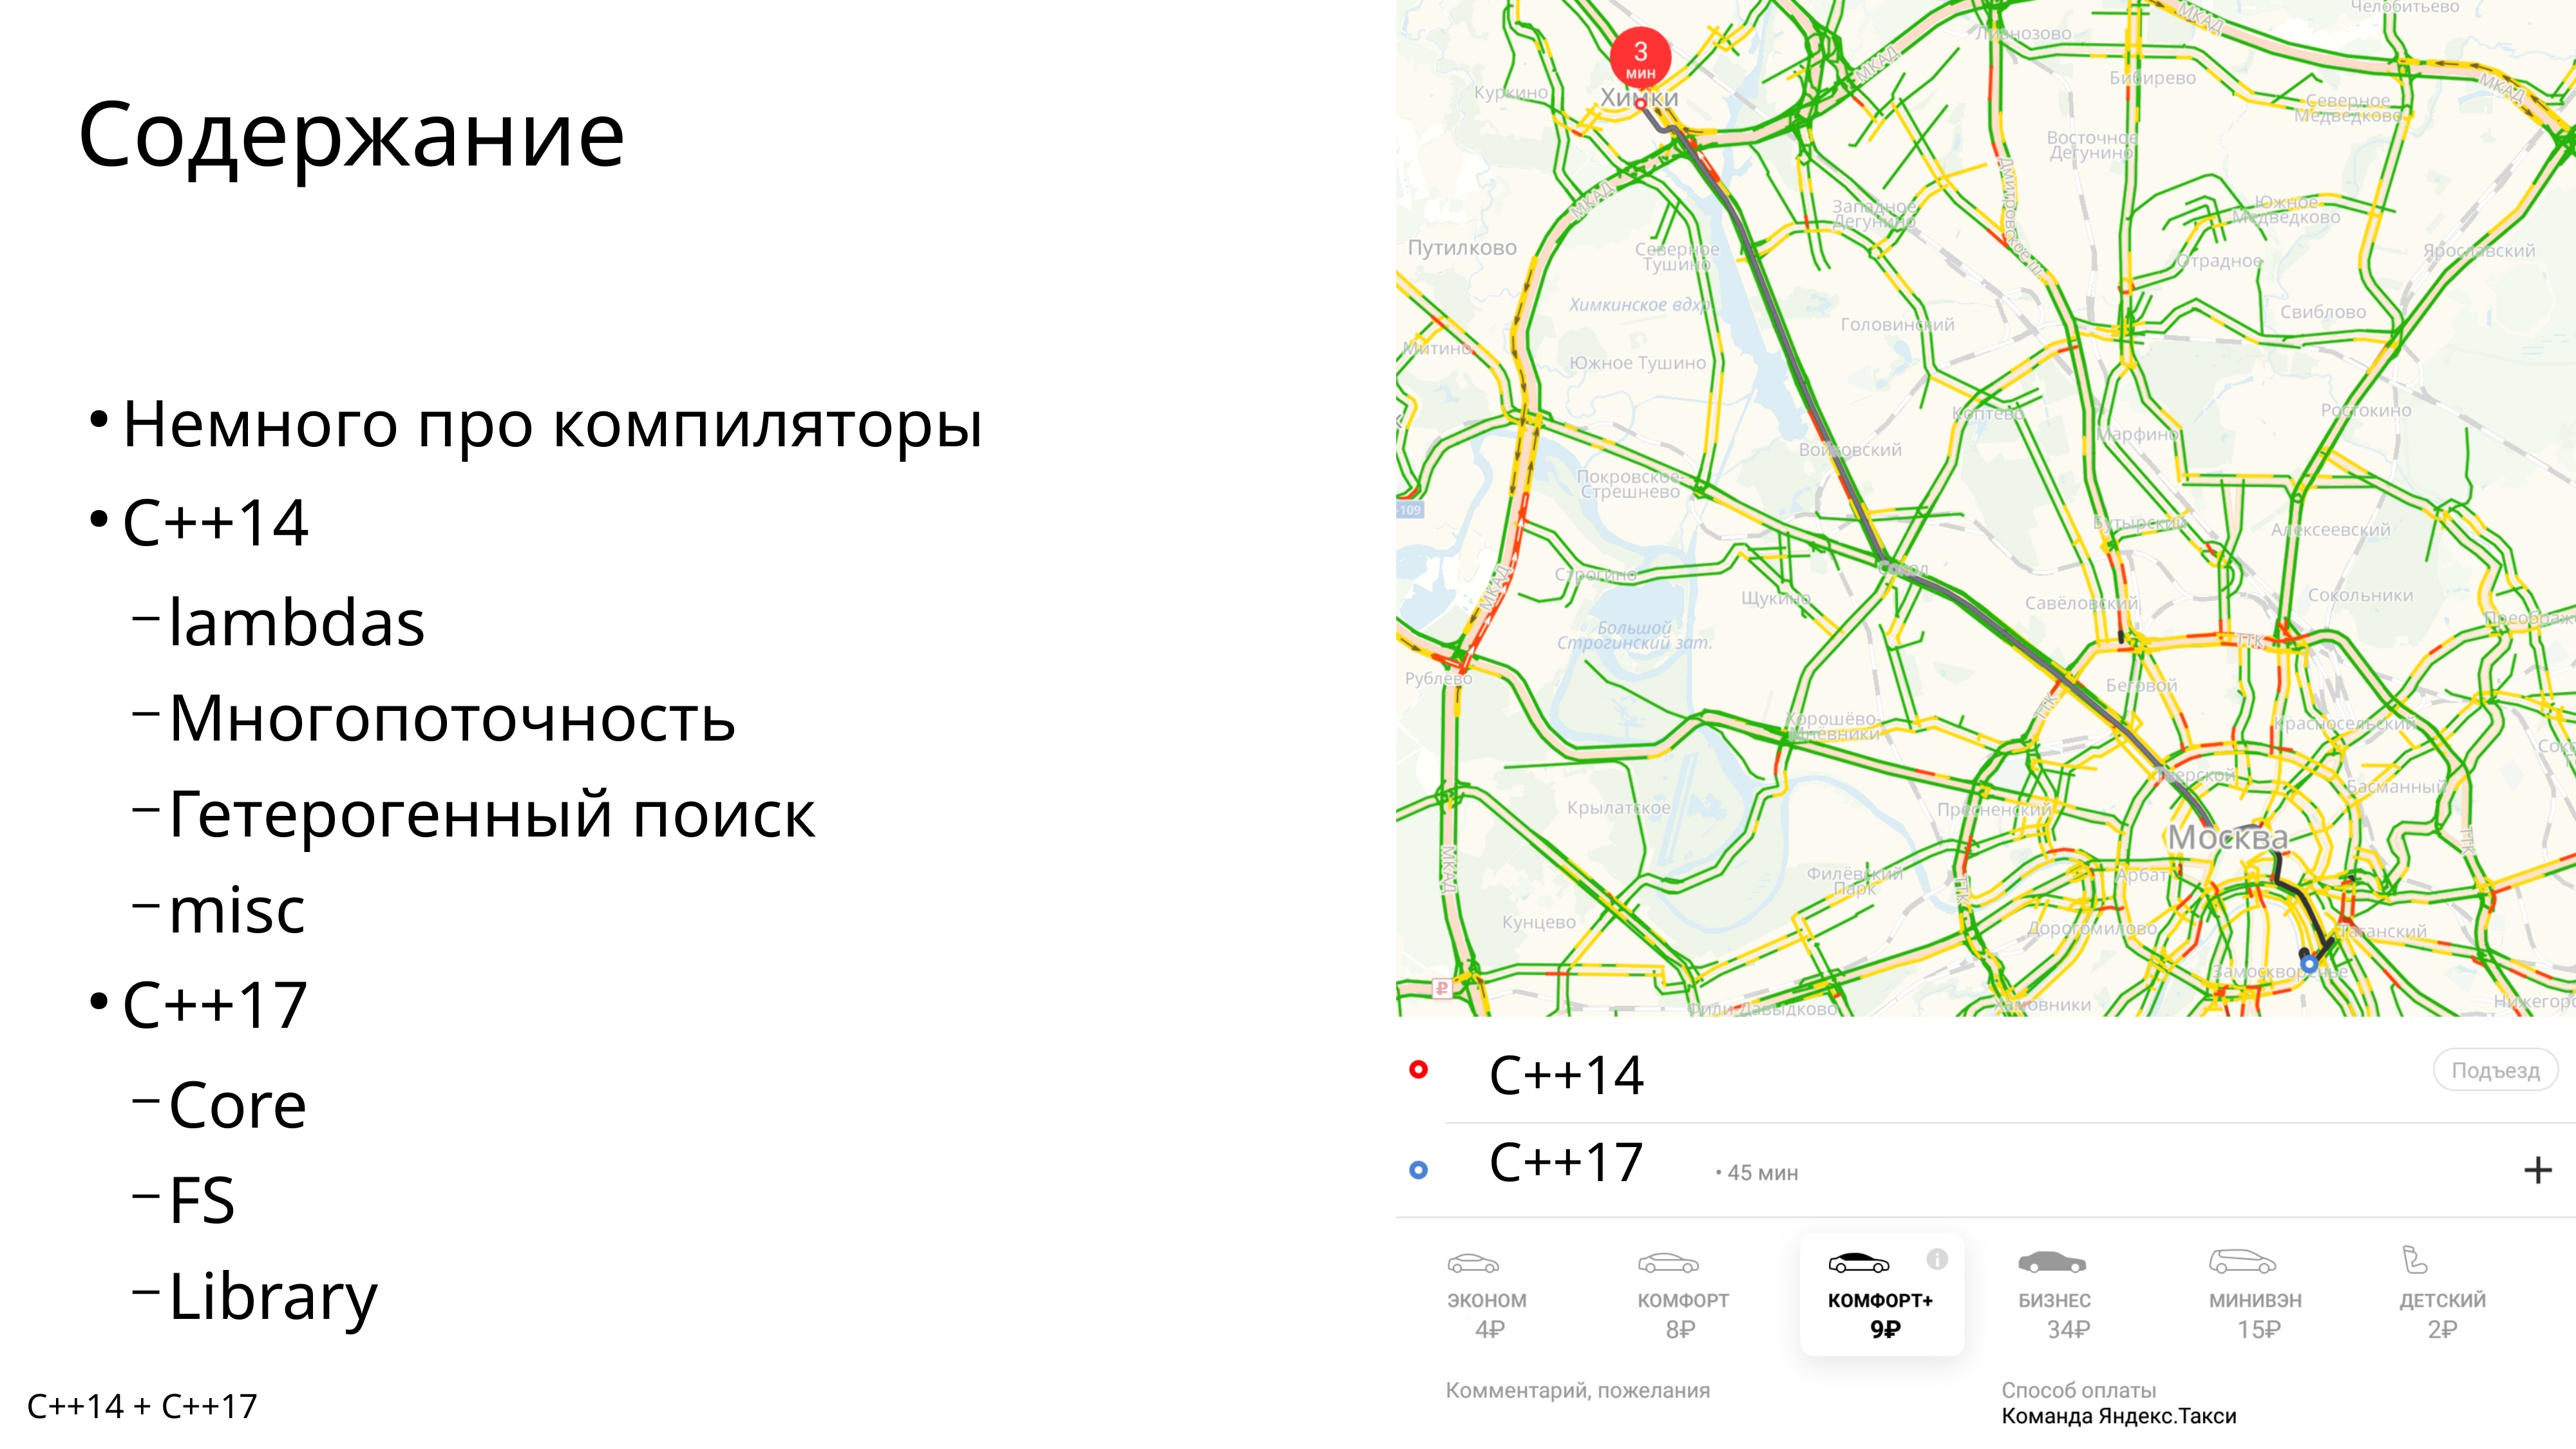

# Содержание
Немного про компиляторы
С++14
lambdas
Многопоточность
Гетерогенный поиск
misc
С++17
Core
FS
Library
C++14
C++17
C++14 + C++17